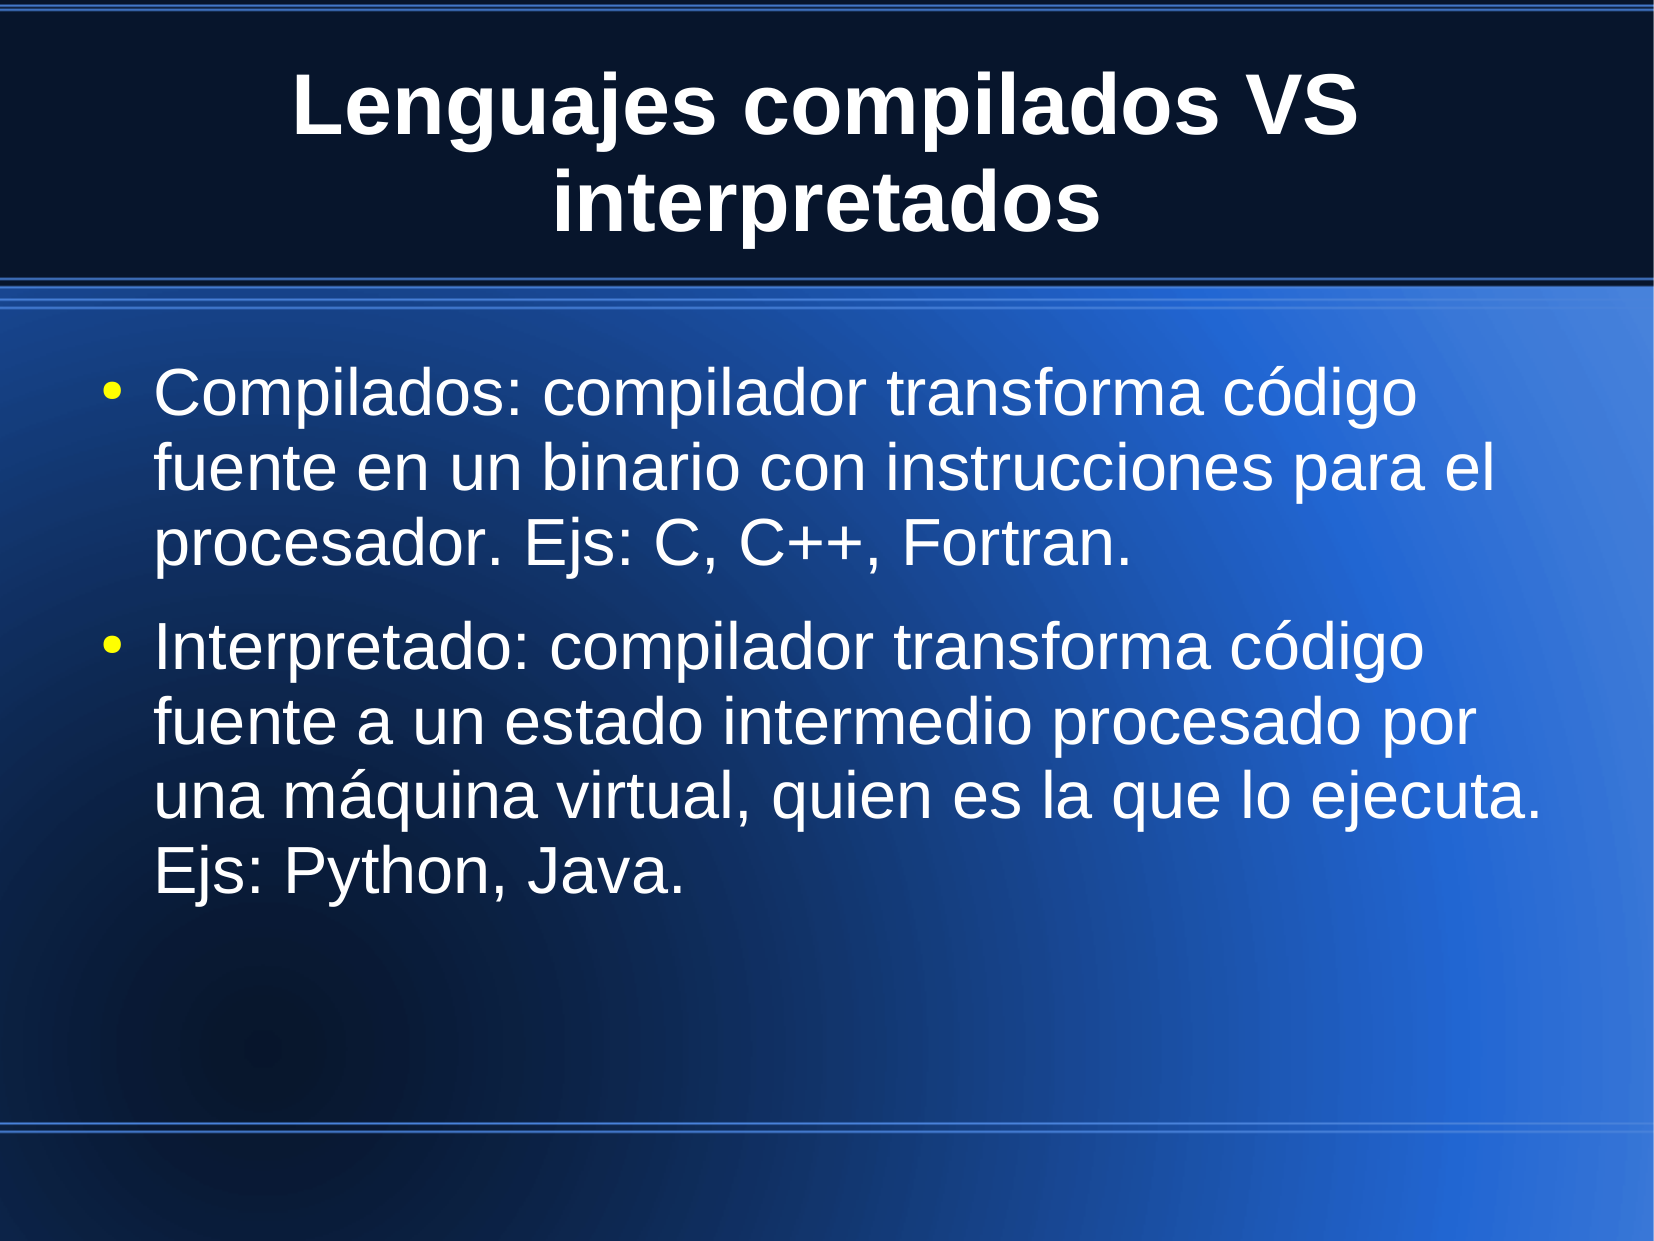

# Lenguajes compilados VS interpretados
Compilados: compilador transforma código fuente en un binario con instrucciones para el procesador. Ejs: C, C++, Fortran.
Interpretado: compilador transforma código fuente a un estado intermedio procesado por una máquina virtual, quien es la que lo ejecuta. Ejs: Python, Java.